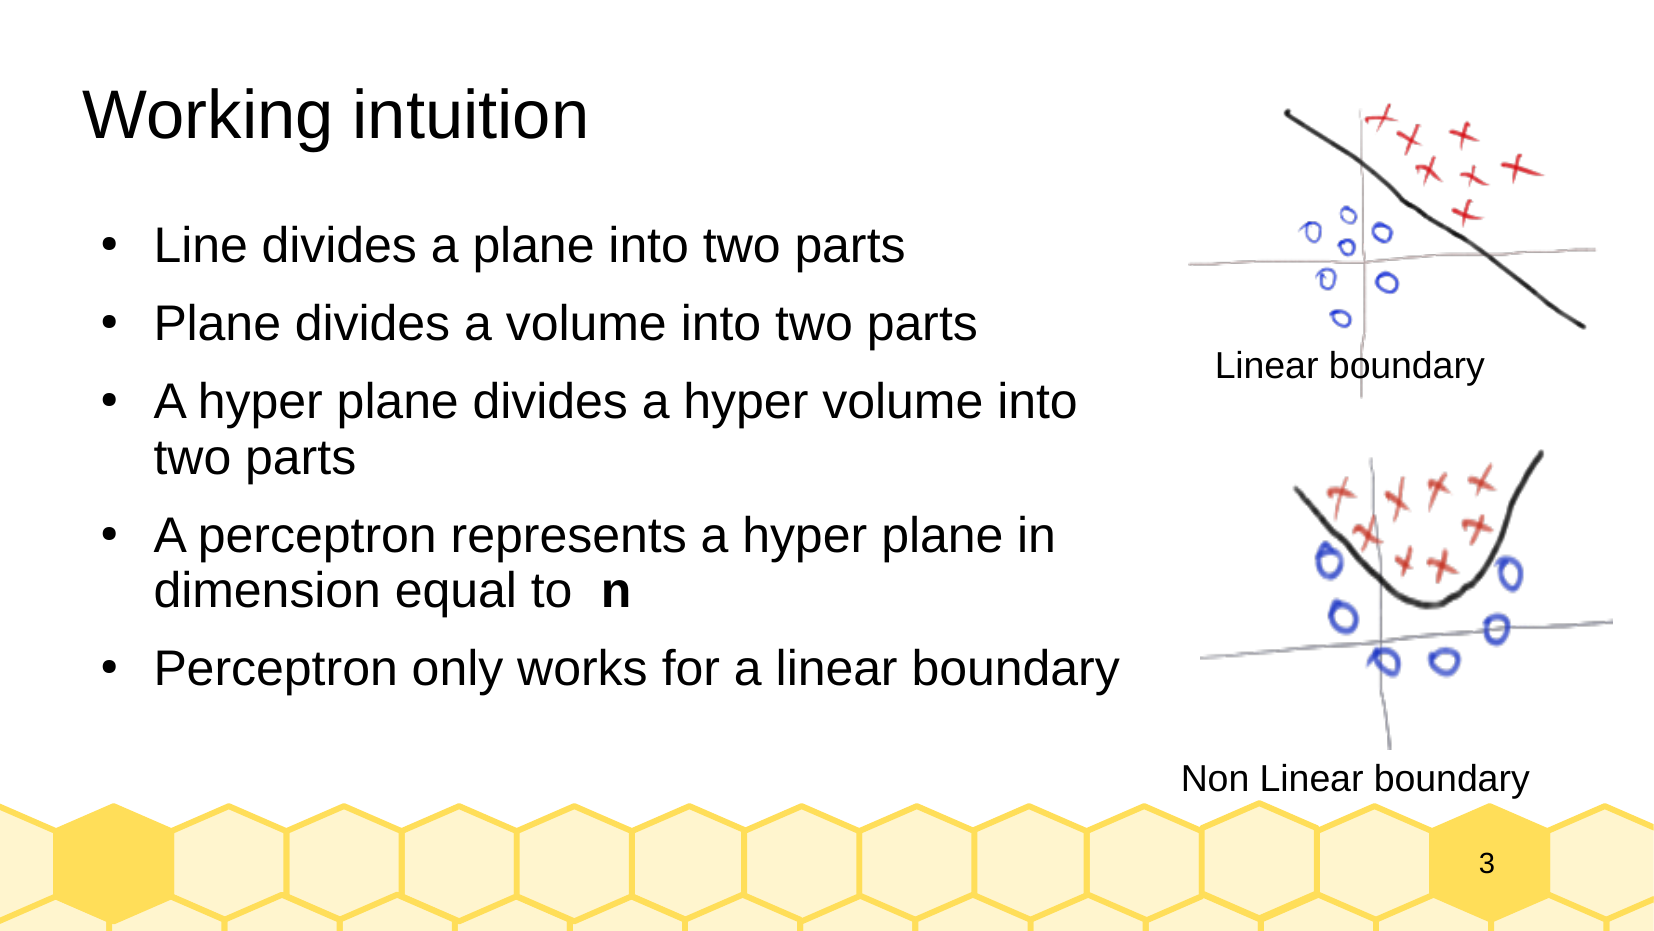

# Working intuition
Line divides a plane into two parts
Plane divides a volume into two parts
A hyper plane divides a hyper volume into two parts
A perceptron represents a hyper plane in dimension equal to n
Perceptron only works for a linear boundary
Linear boundary
Non Linear boundary